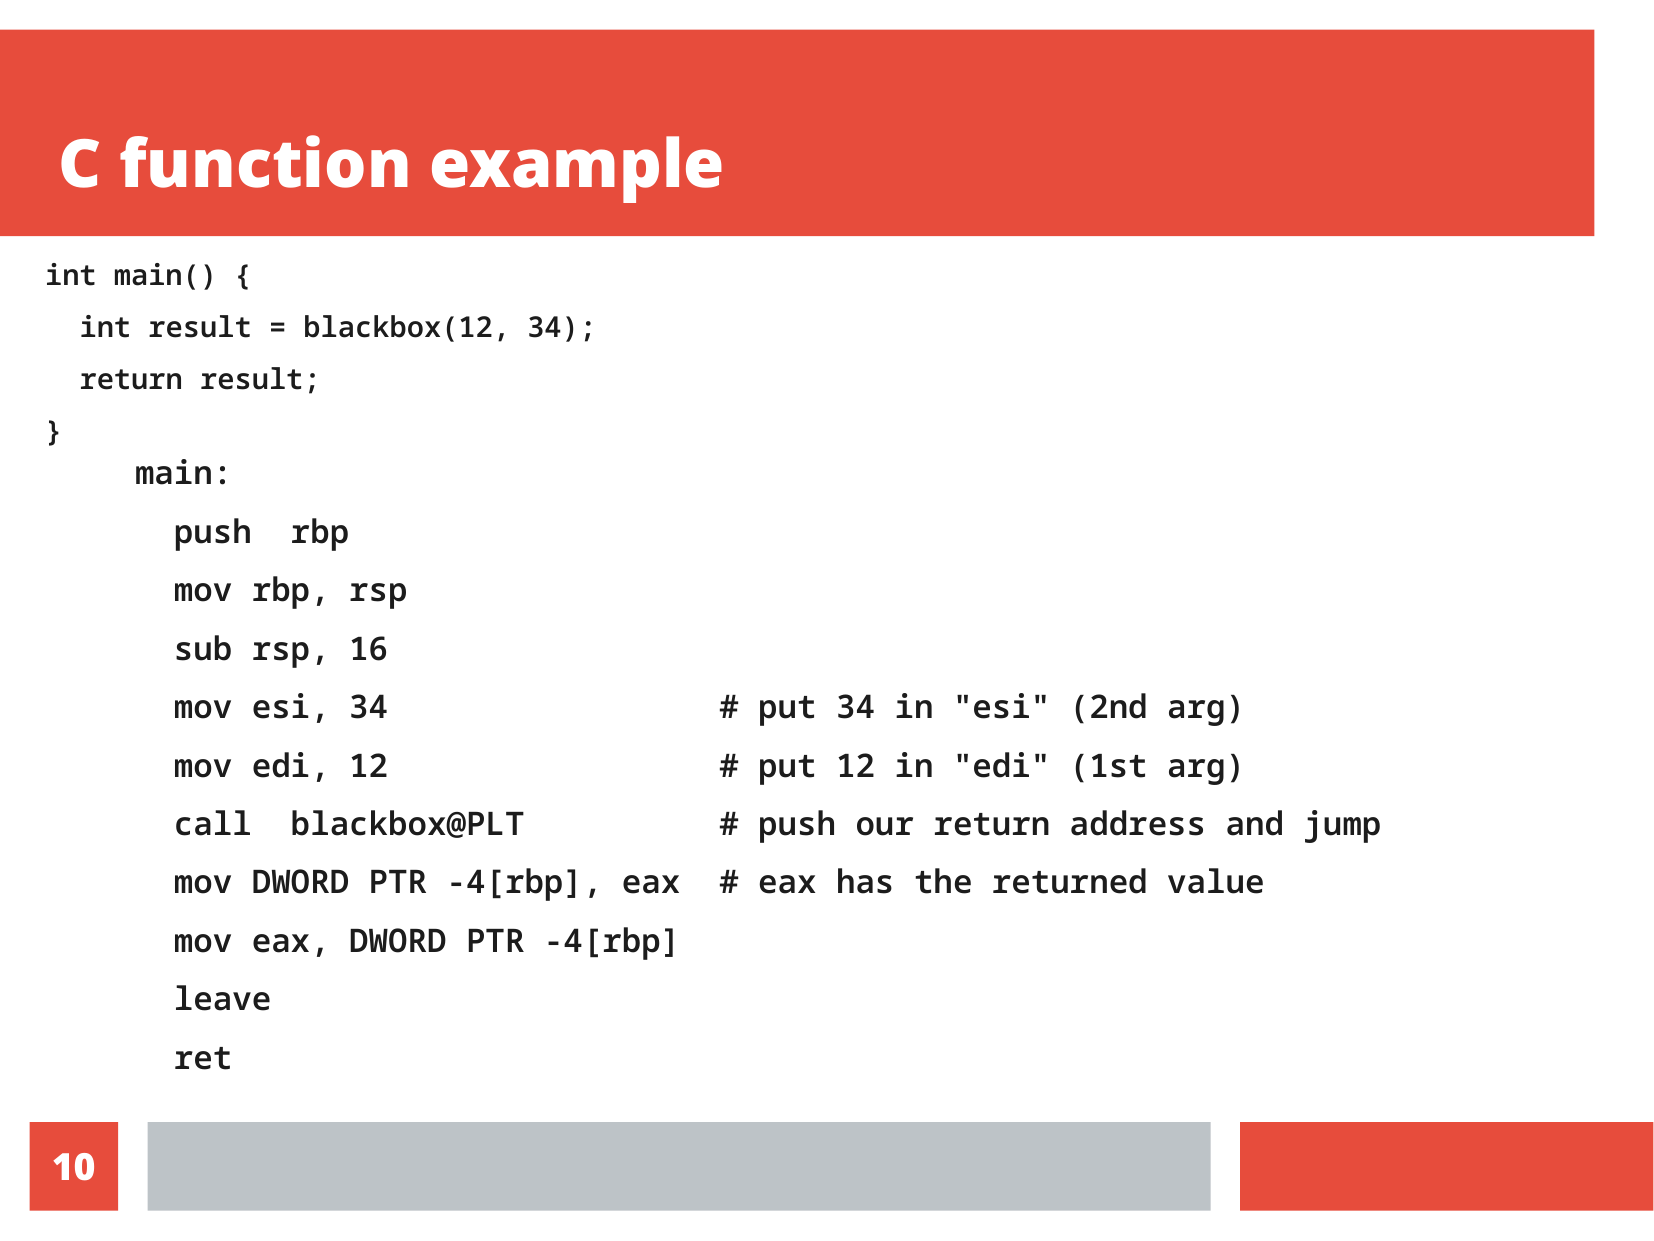

# C function example
int main() {
 int result = blackbox(12, 34);
 return result;
}
main:
 push rbp
 mov rbp, rsp
 sub rsp, 16
 mov esi, 34 # put 34 in "esi" (2nd arg)
 mov edi, 12 # put 12 in "edi" (1st arg)
 call blackbox@PLT # push our return address and jump
 mov DWORD PTR -4[rbp], eax # eax has the returned value
 mov eax, DWORD PTR -4[rbp]
 leave
 ret
10